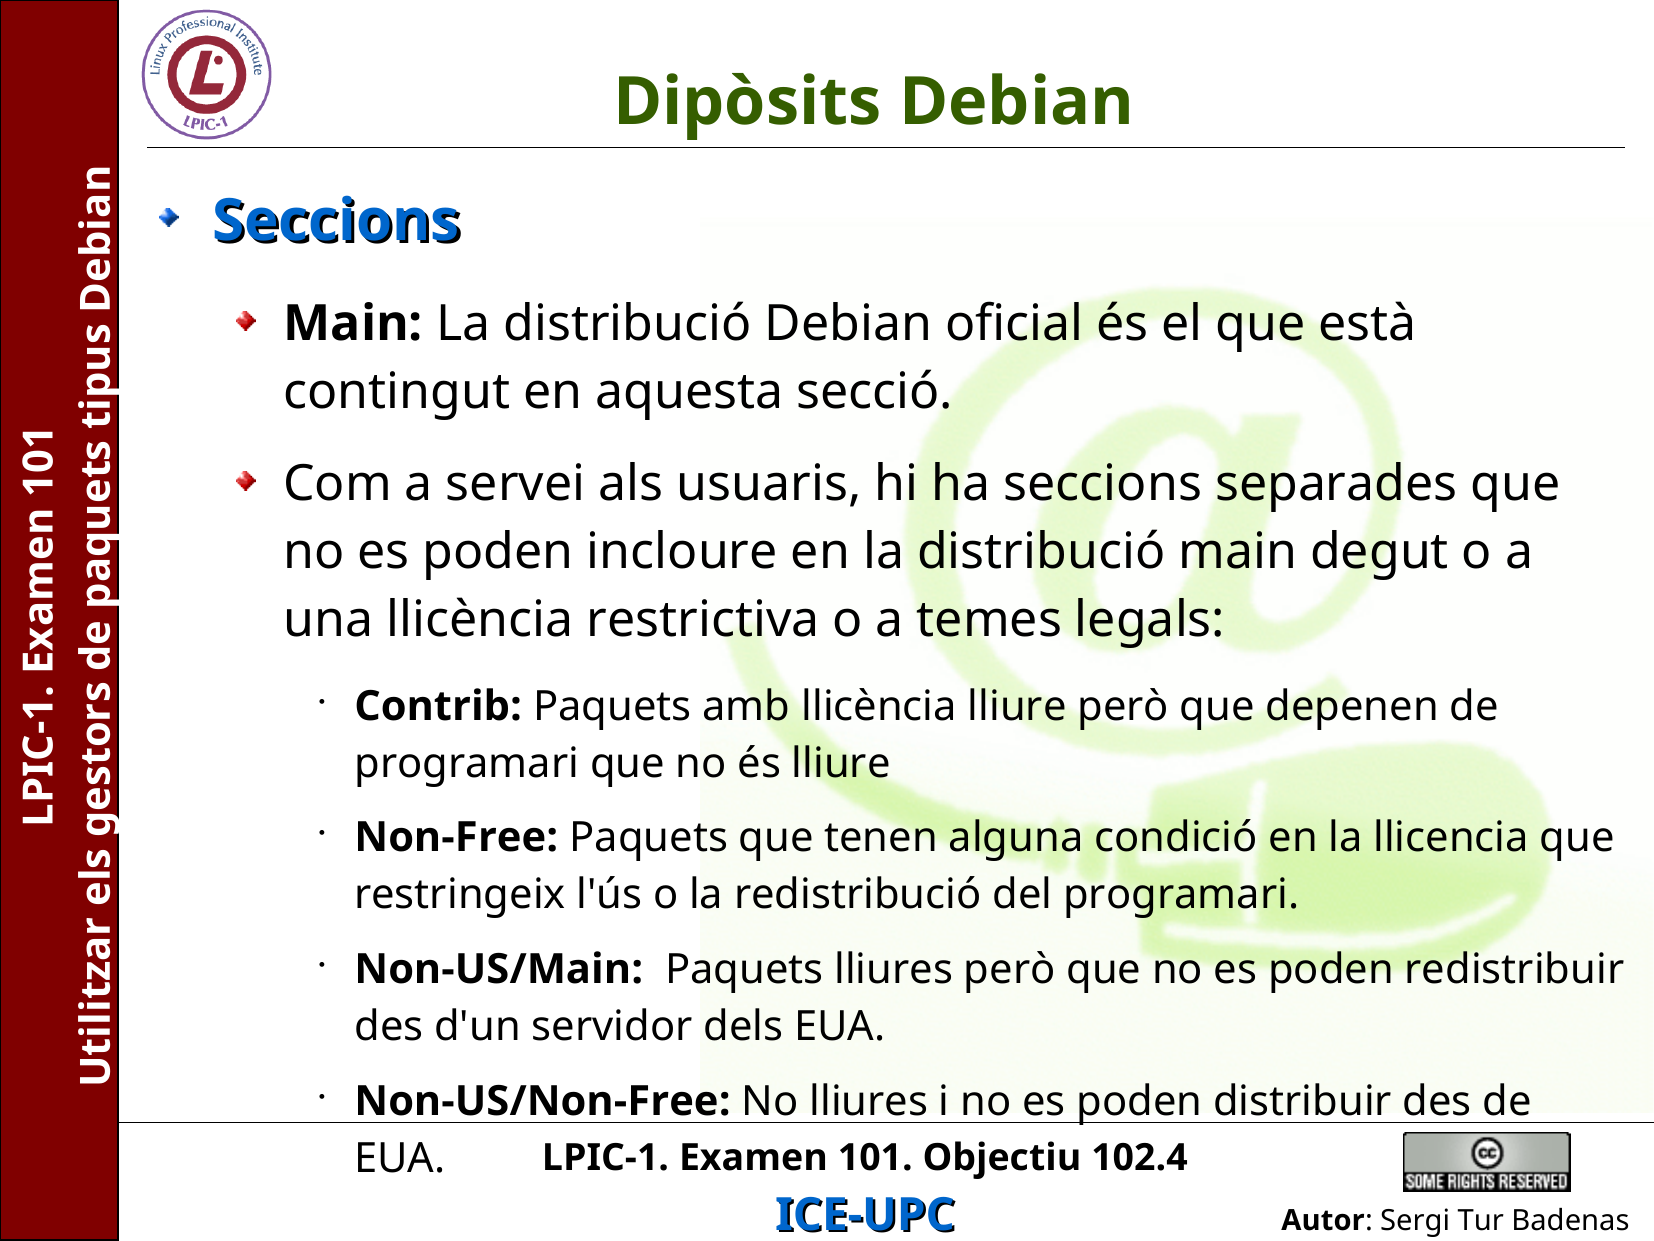

# Dipòsits Debian
Seccions
Main: La distribució Debian oficial és el que està contingut en aquesta secció.
Com a servei als usuaris, hi ha seccions separades que no es poden incloure en la distribució main degut o a una llicència restrictiva o a temes legals:
Contrib: Paquets amb llicència lliure però que depenen de programari que no és lliure
Non-Free: Paquets que tenen alguna condició en la llicencia que restringeix l'ús o la redistribució del programari.
Non-US/Main: Paquets lliures però que no es poden redistribuir des d'un servidor dels EUA.
Non-US/Non-Free: No lliures i no es poden distribuir des de EUA.